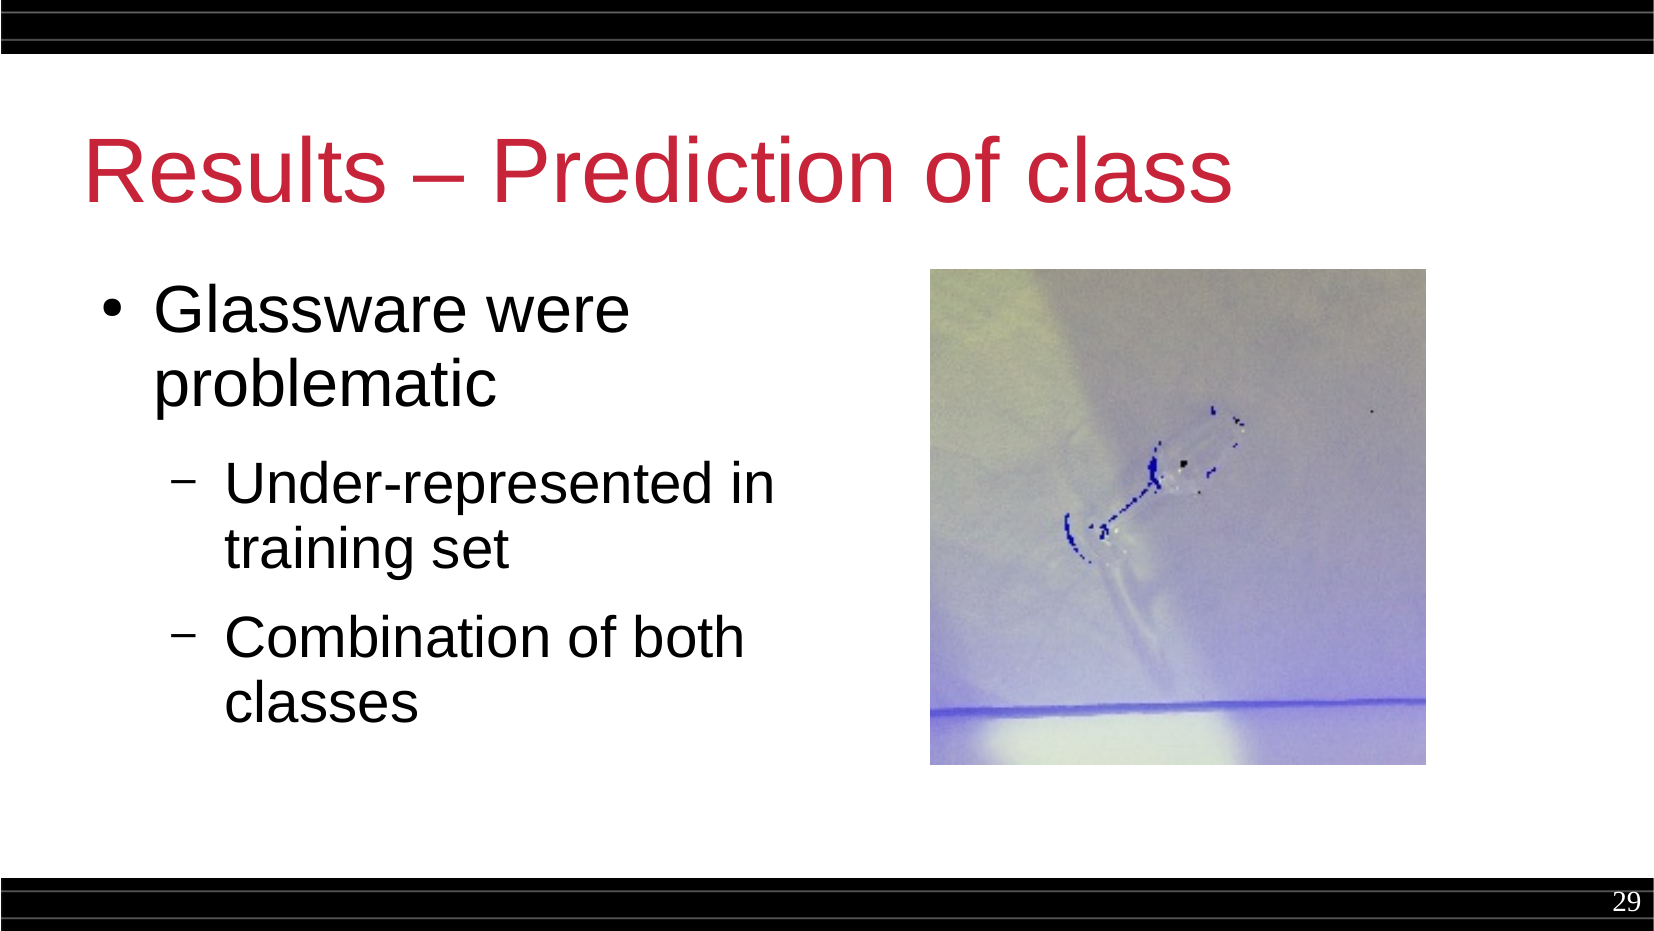

# Results – Prediction of class
Glassware were problematic
Under-represented in training set
Combination of both classes